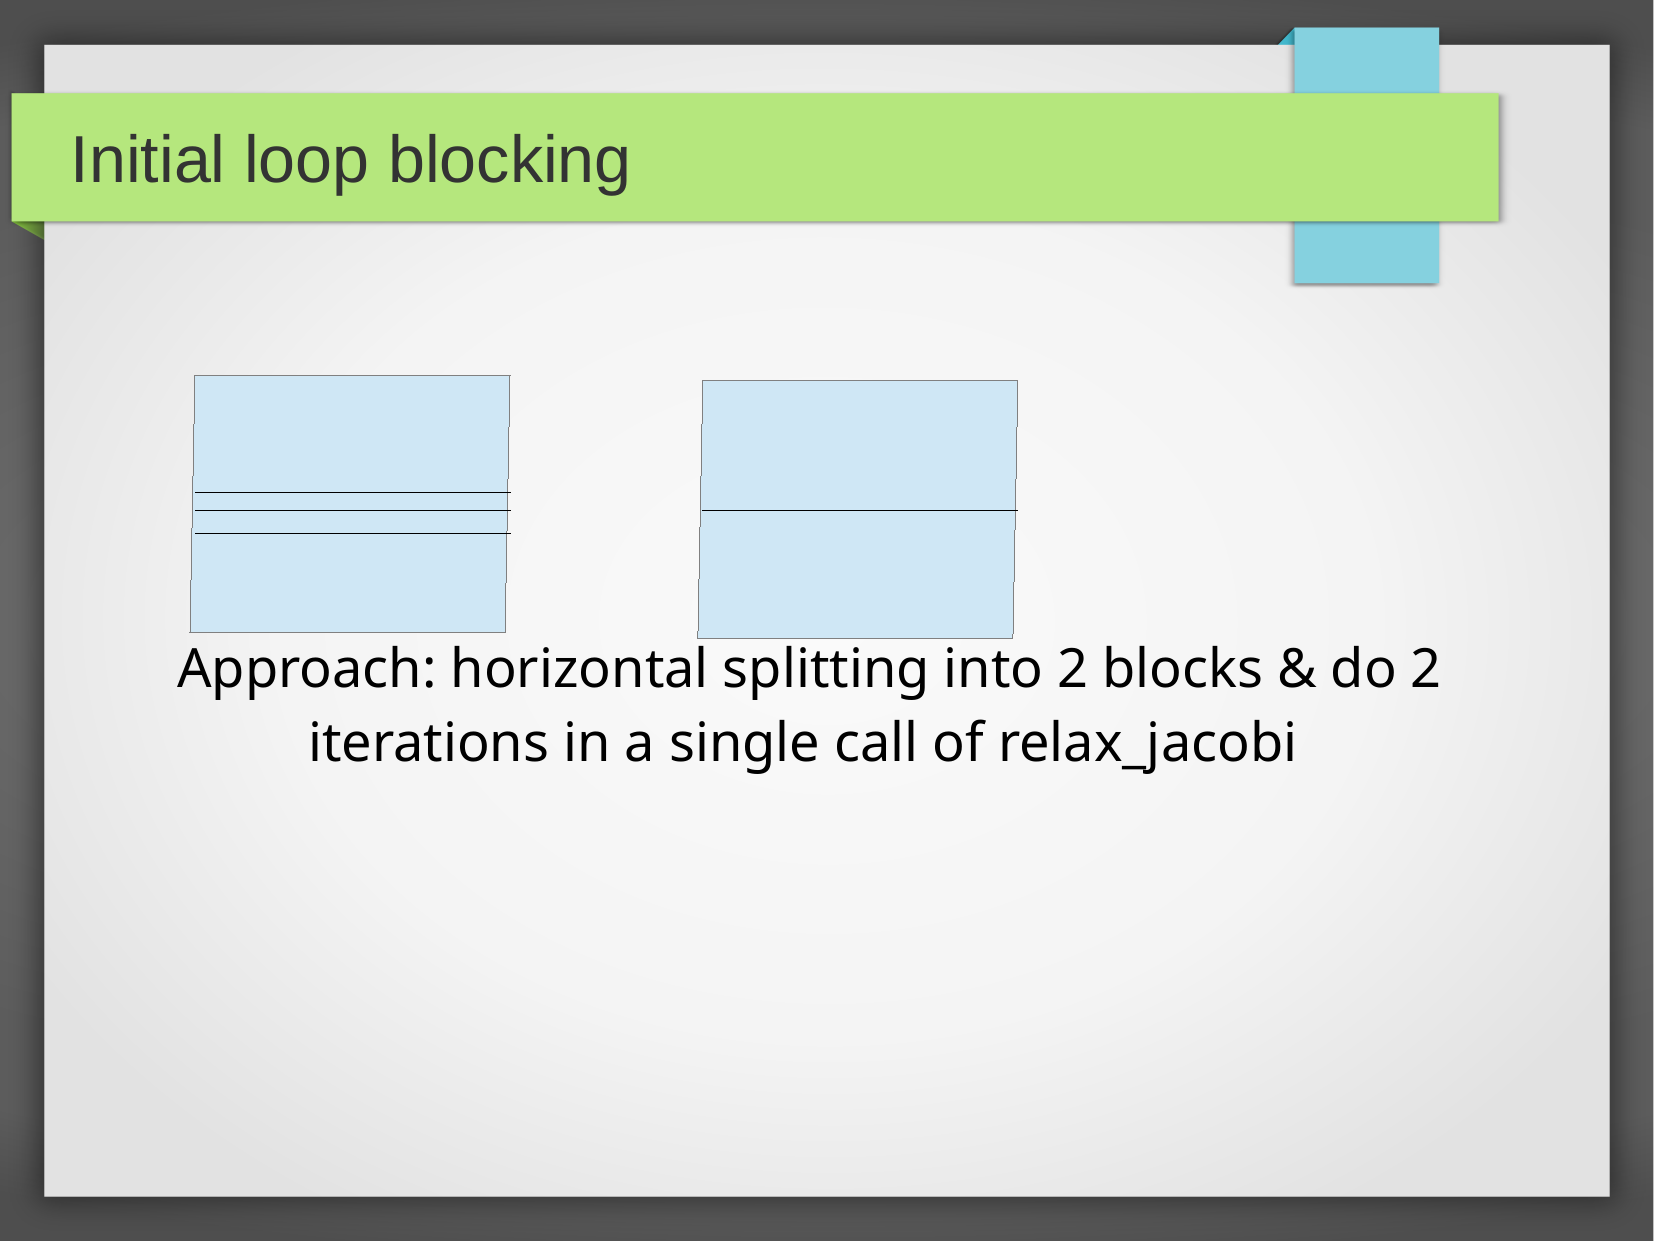

# Initial loop blocking
Approach: horizontal splitting into 2 blocks & do 2 iterations in a single call of relax_jacobi